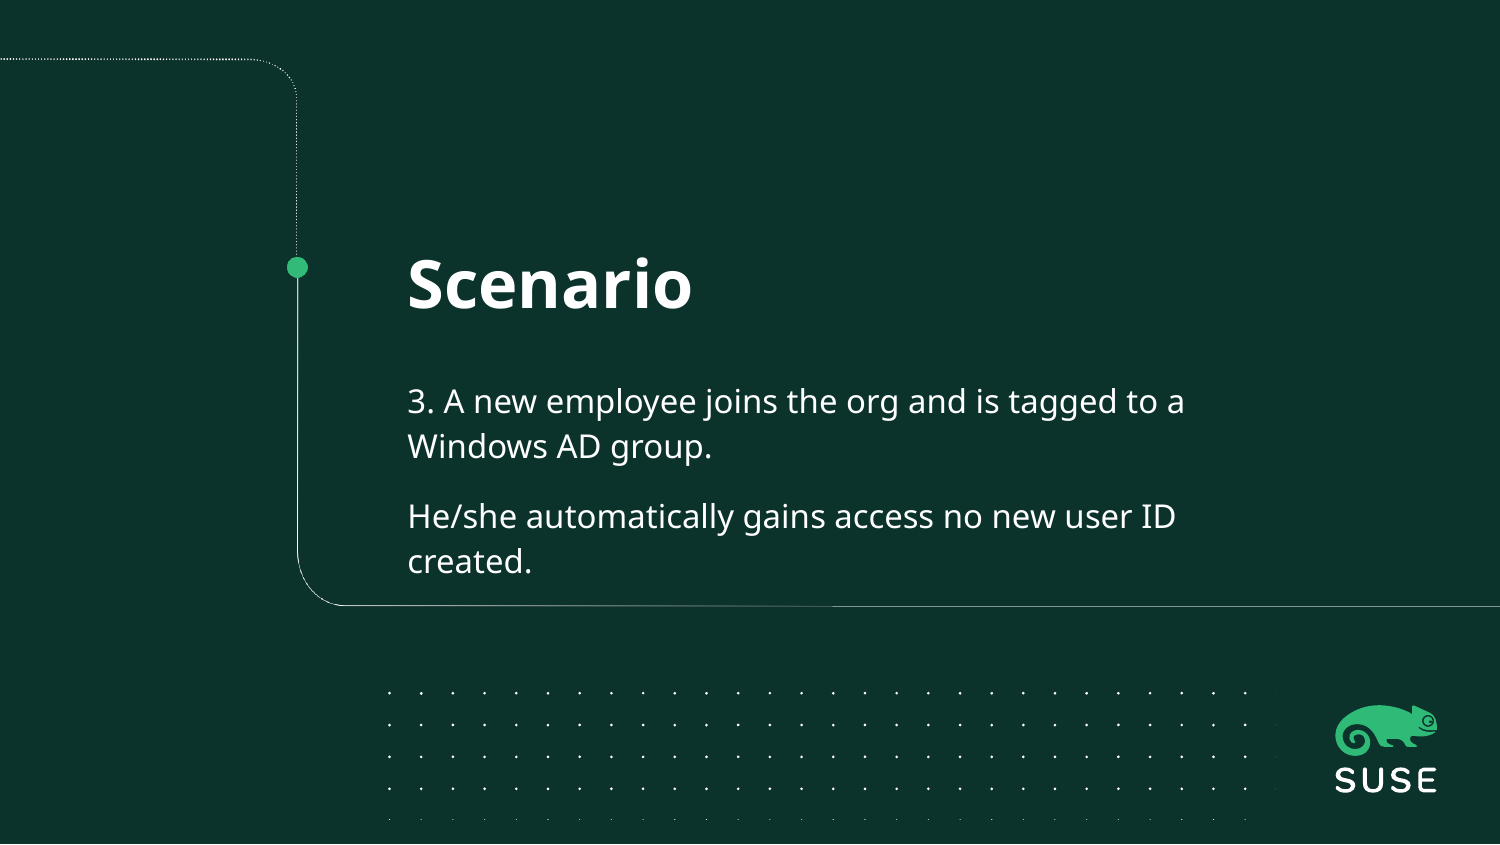

# Scenario
3. A new employee joins the org and is tagged to a Windows AD group.
He/she automatically gains access no new user ID created.